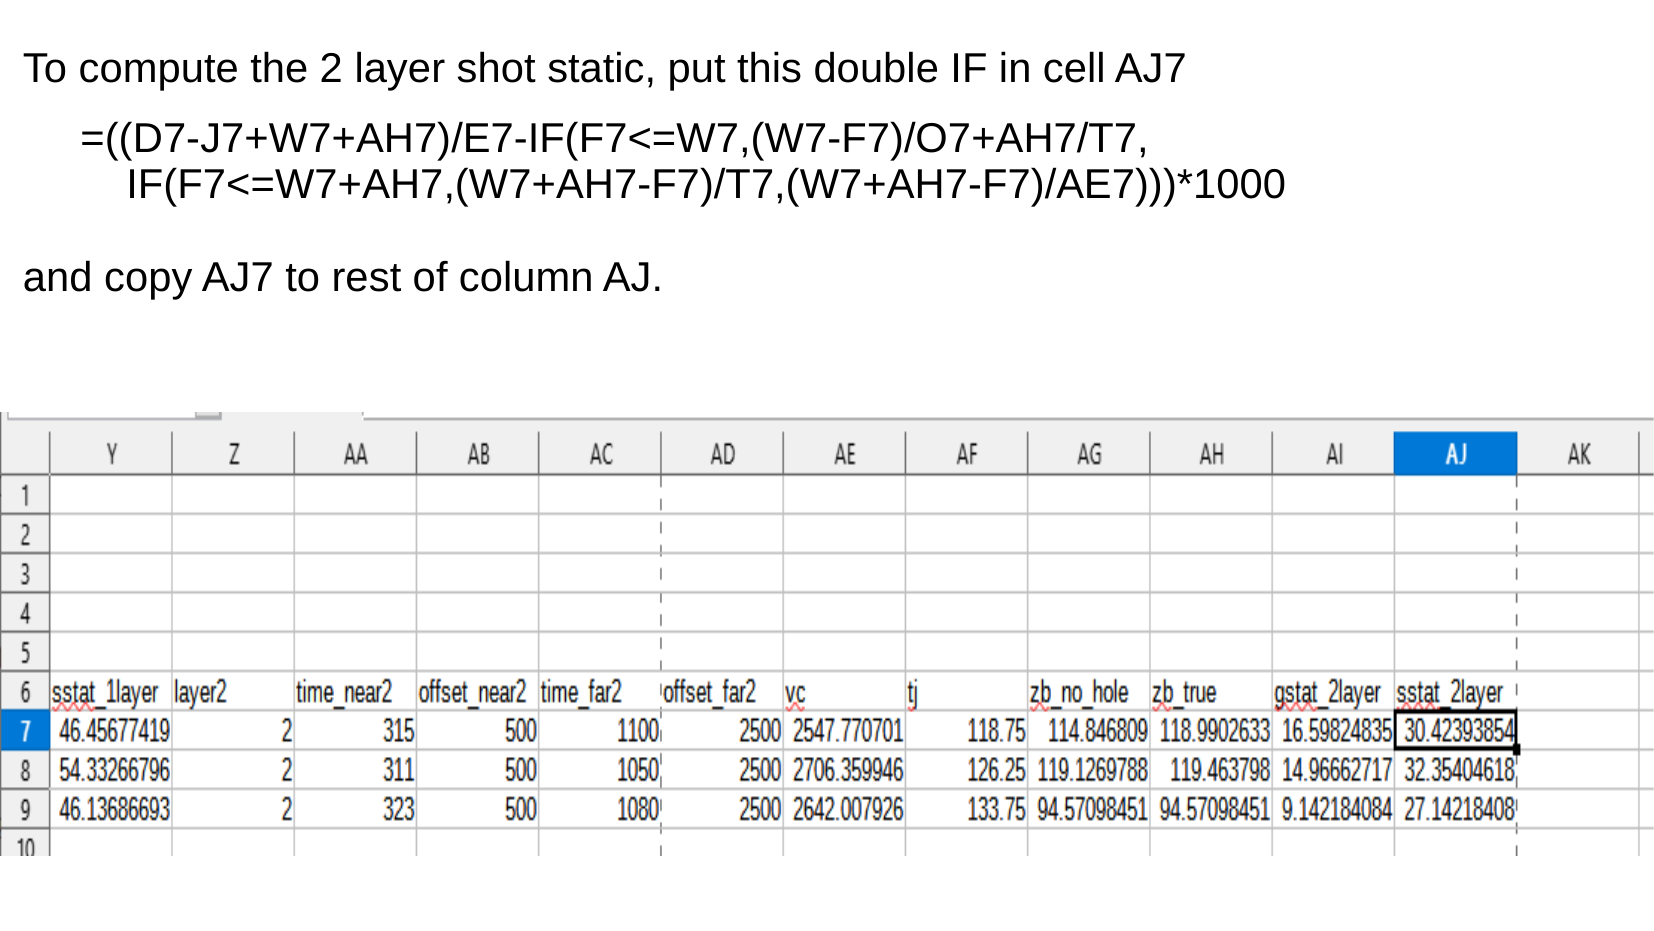

To compute the 2 layer shot static, put this double IF in cell AJ7
 =((D7-J7+W7+AH7)/E7-IF(F7<=W7,(W7-F7)/O7+AH7/T7, IF(F7<=W7+AH7,(W7+AH7-F7)/T7,(W7+AH7-F7)/AE7)))*1000
and copy AJ7 to rest of column AJ.